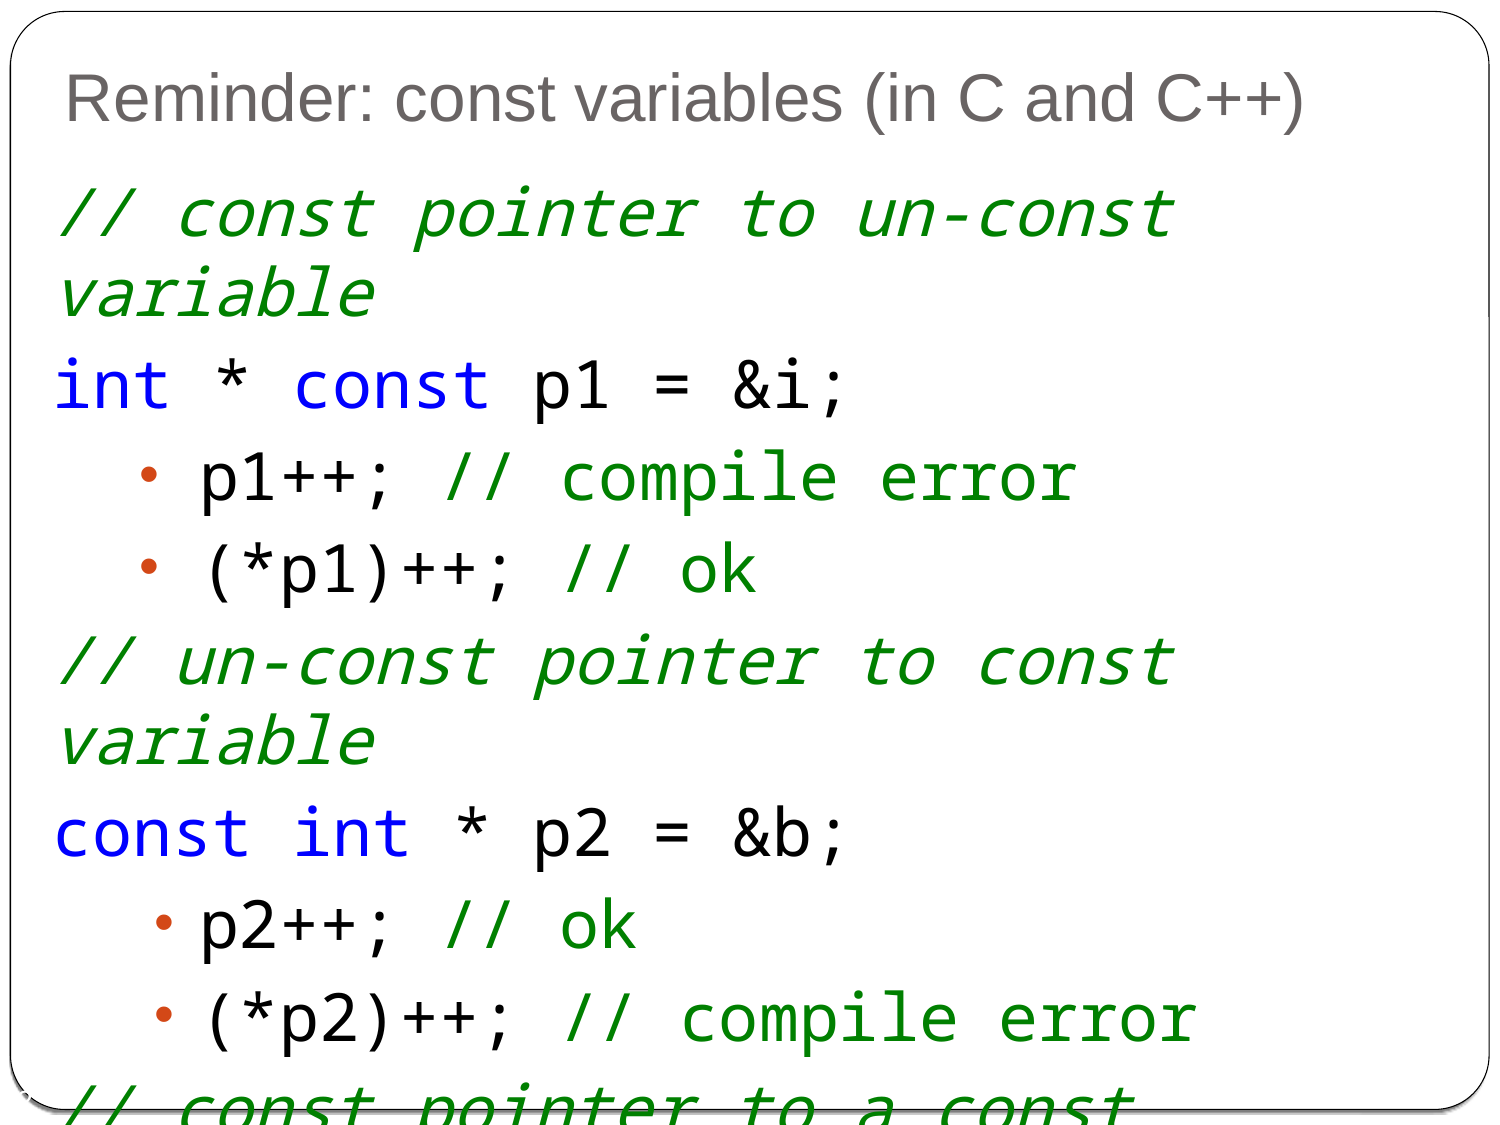

# Reminder: const variables (in C and C++)
// const pointer to un-const variable
int * const p1 = &i;
p1++; // compile error
(*p1)++; // ok
// un-const pointer to const variable
const int * p2 = &b;
p2++; // ok
(*p2)++; // compile error
// const pointer to a const variable
const int * const p3 = &b;